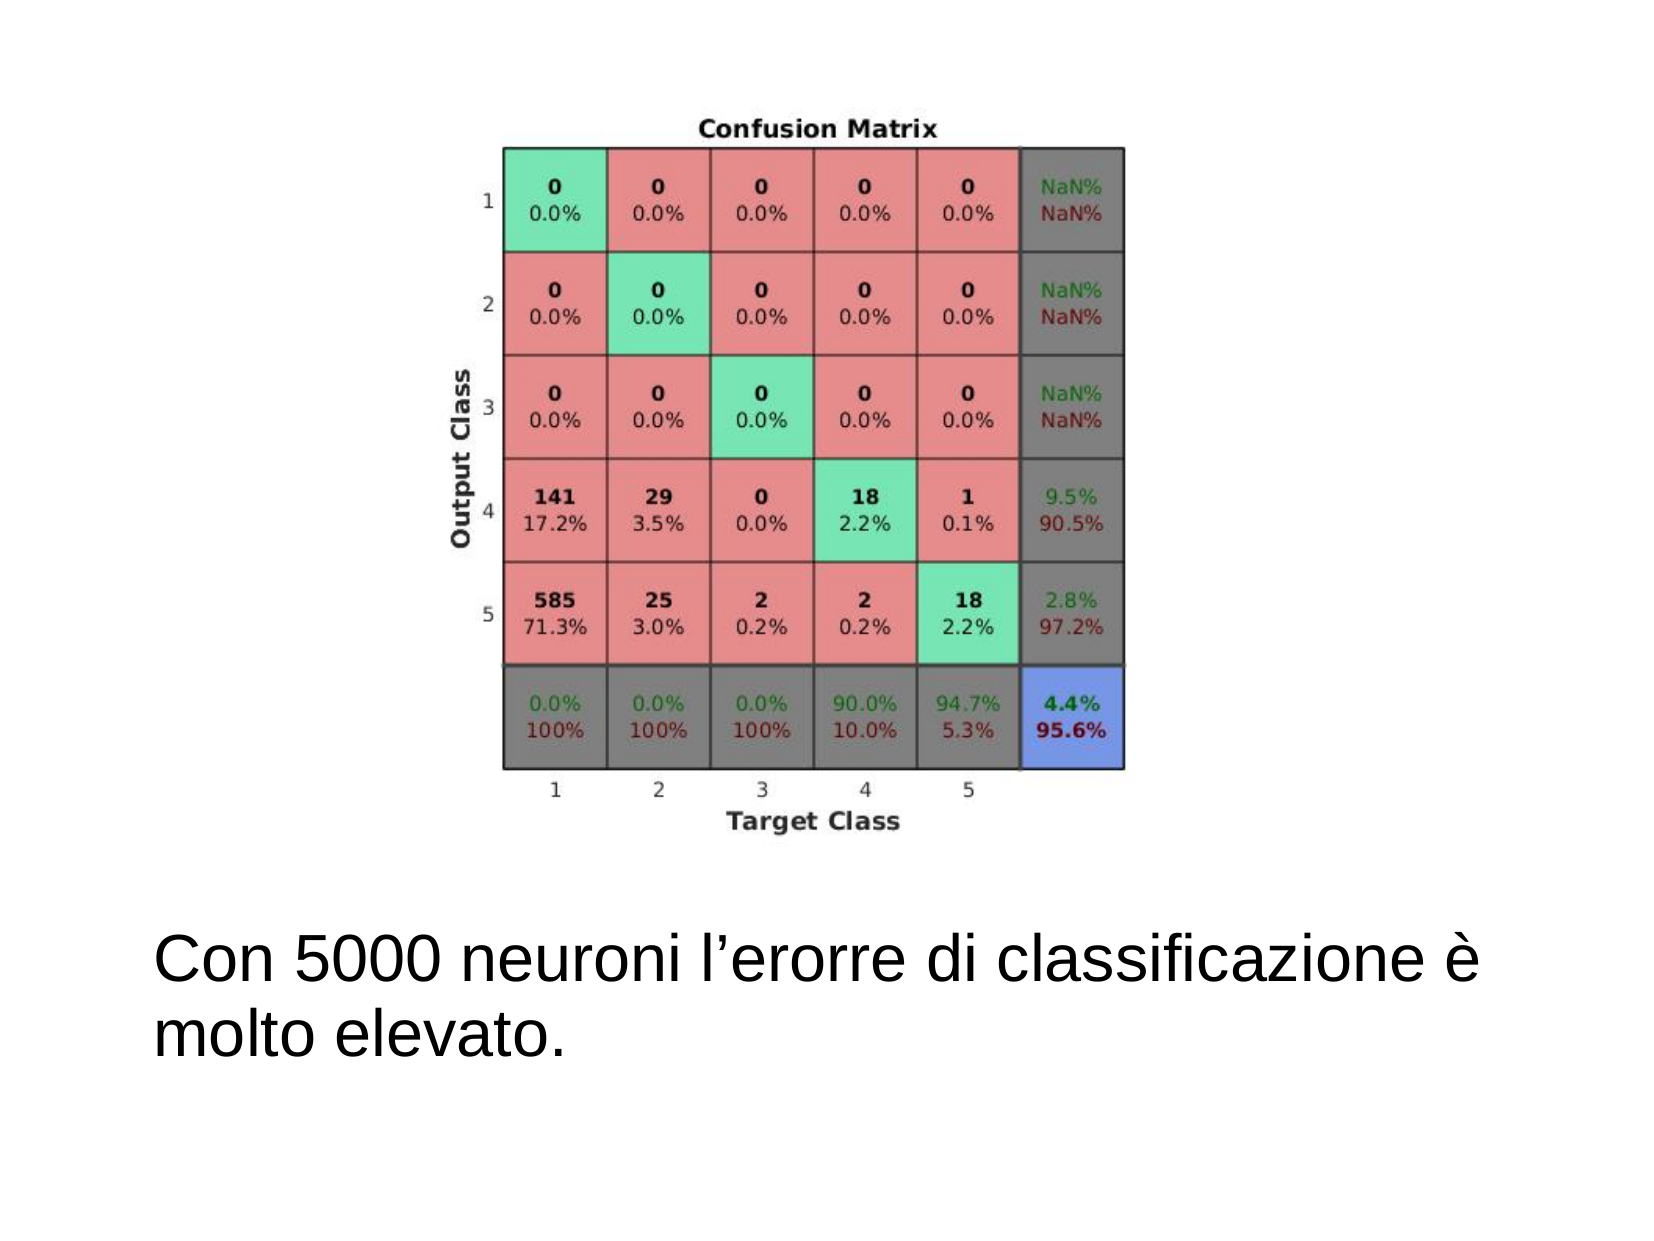

# Con 5000 neuroni l’erorre di classificazione è molto elevato.